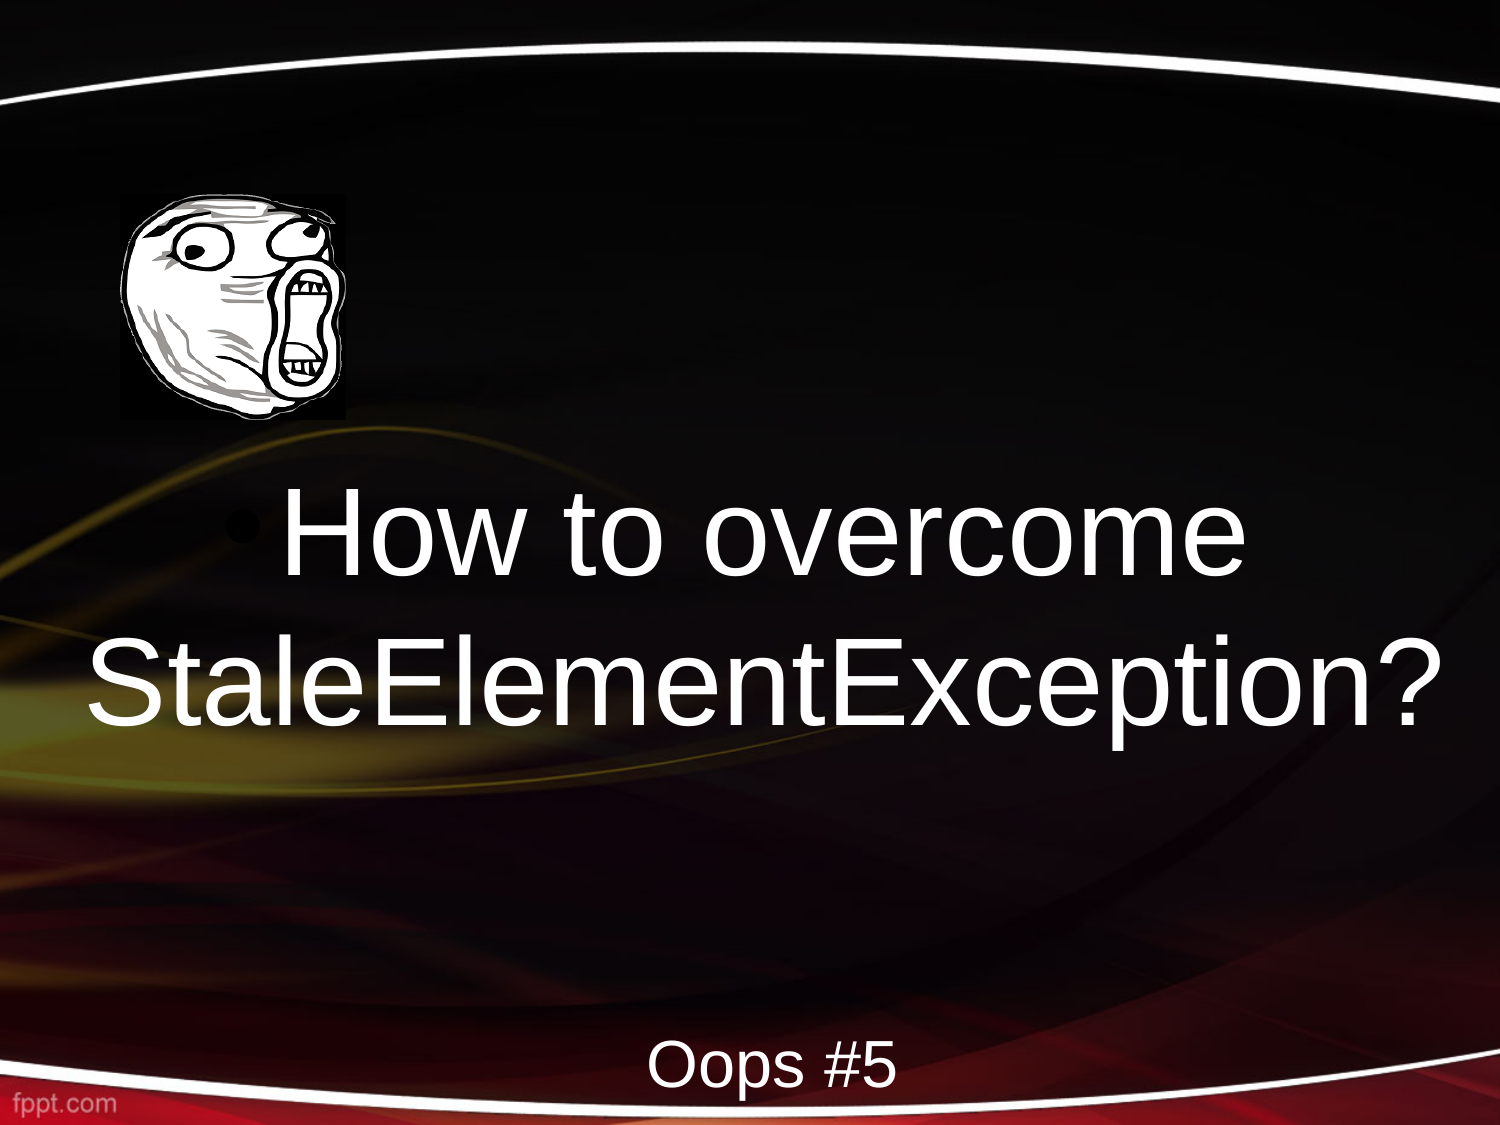

How to overcome
StaleElementException?
# Oops #5